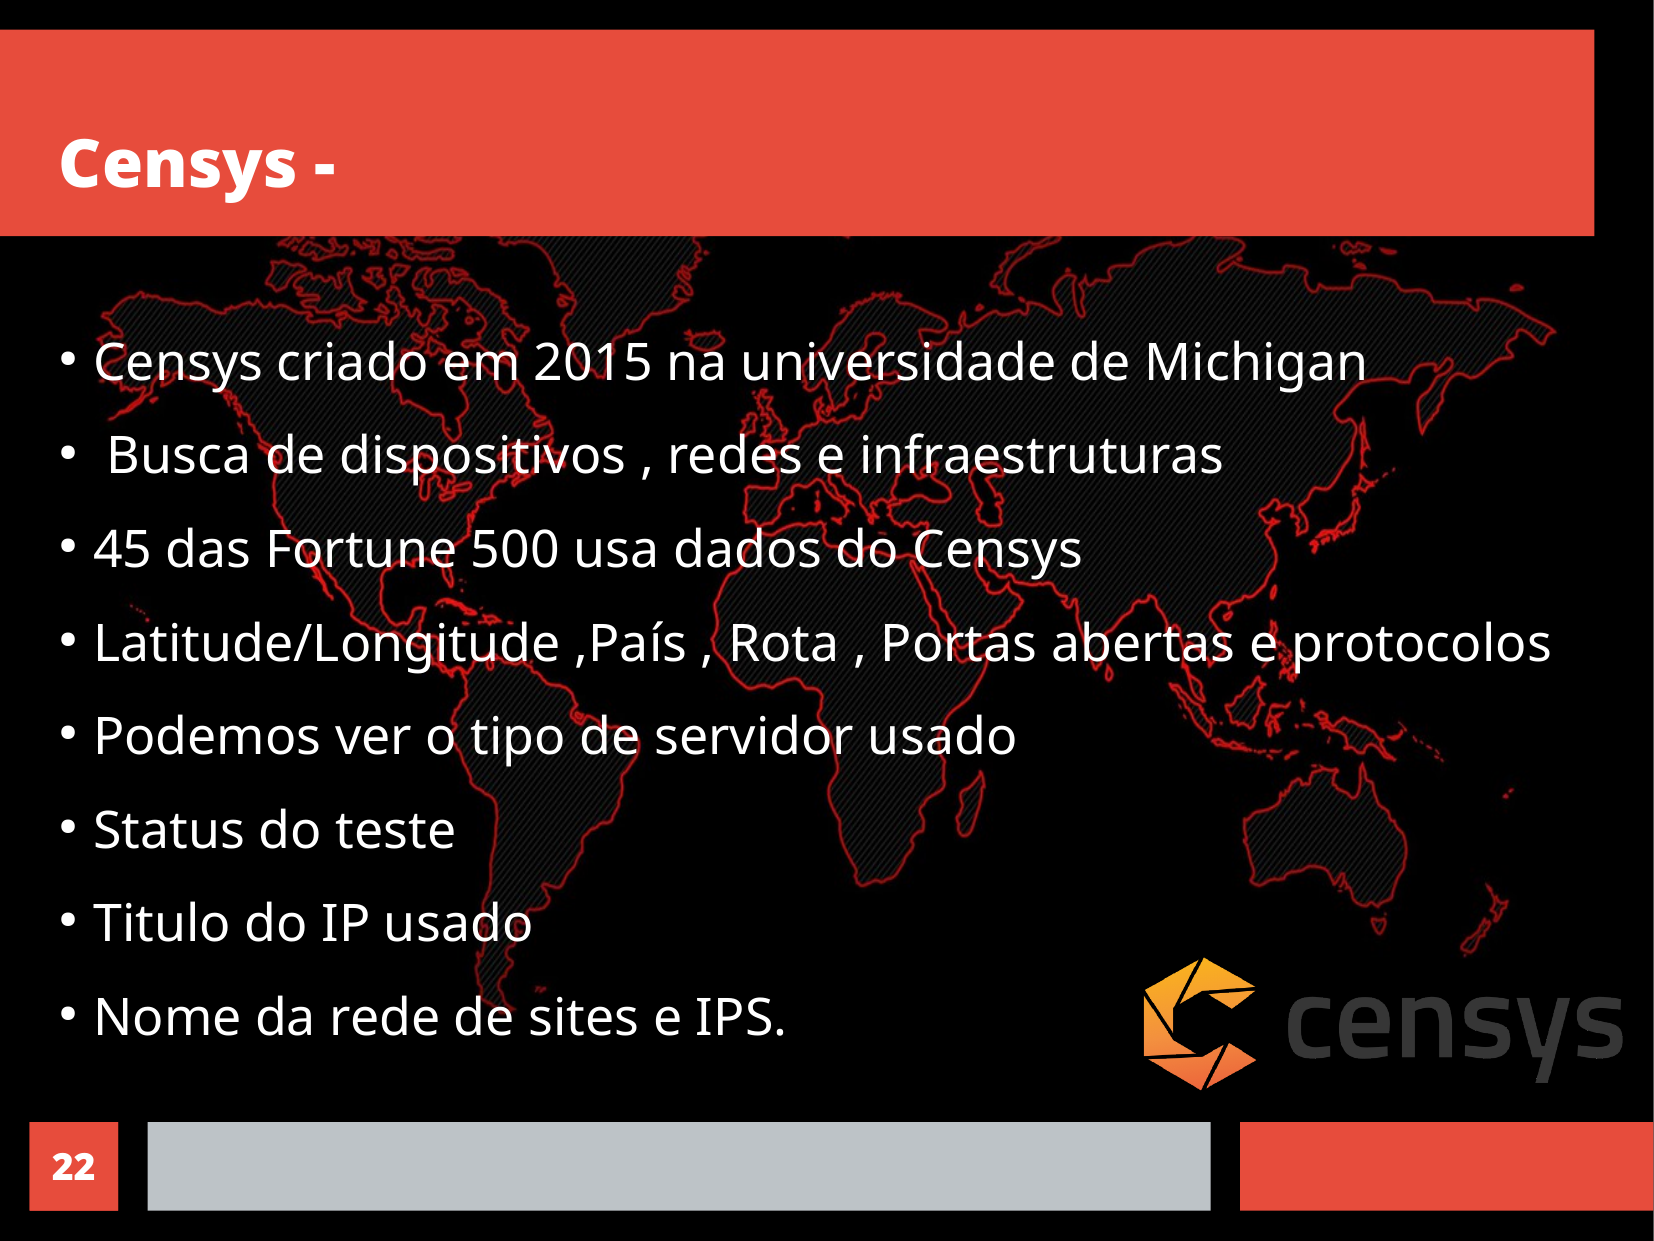

# Censys -
Censys criado em 2015 na universidade de Michigan
 Busca de dispositivos , redes e infraestruturas
45 das Fortune 500 usa dados do Censys
Latitude/Longitude ,País , Rota , Portas abertas e protocolos
Podemos ver o tipo de servidor usado
Status do teste
Titulo do IP usado
Nome da rede de sites e IPS.
22